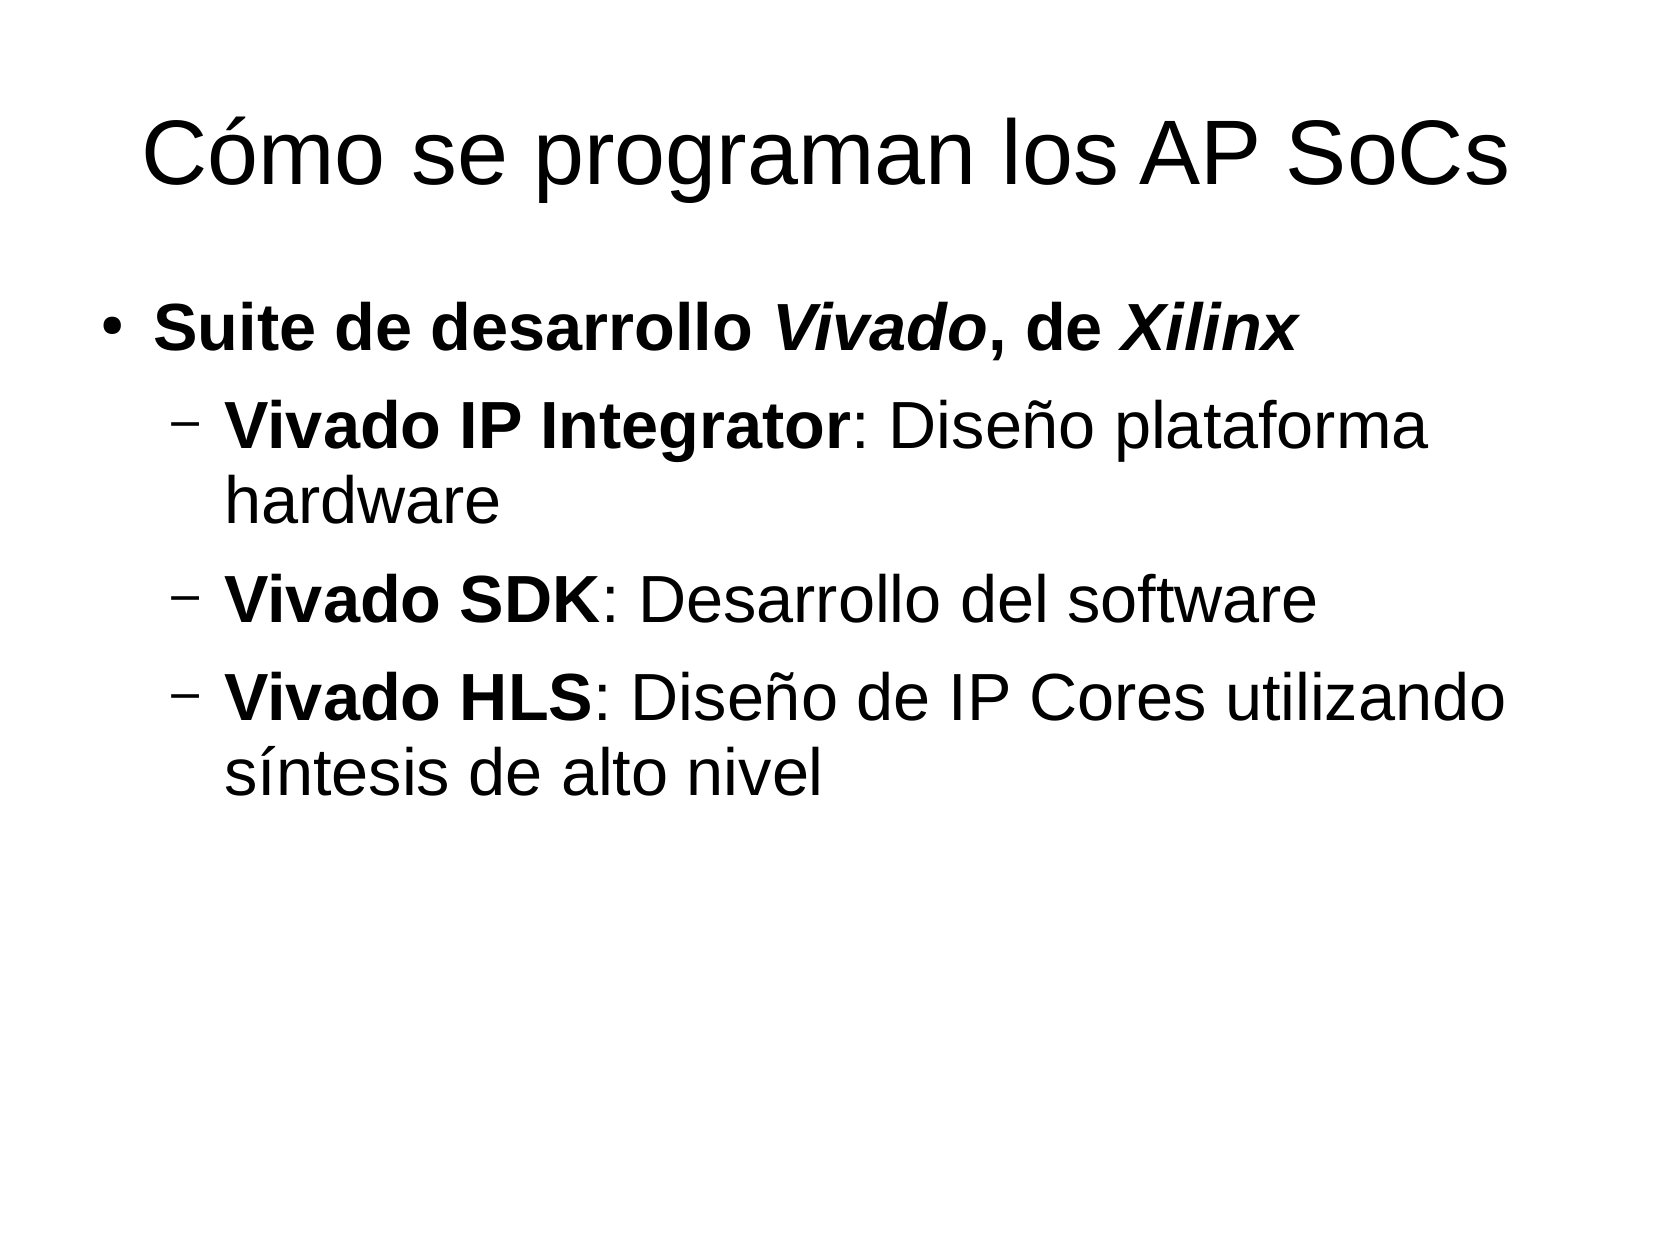

# Cómo se programan los AP SoCs
Suite de desarrollo Vivado, de Xilinx
Vivado IP Integrator: Diseño plataforma hardware
Vivado SDK: Desarrollo del software
Vivado HLS: Diseño de IP Cores utilizando síntesis de alto nivel